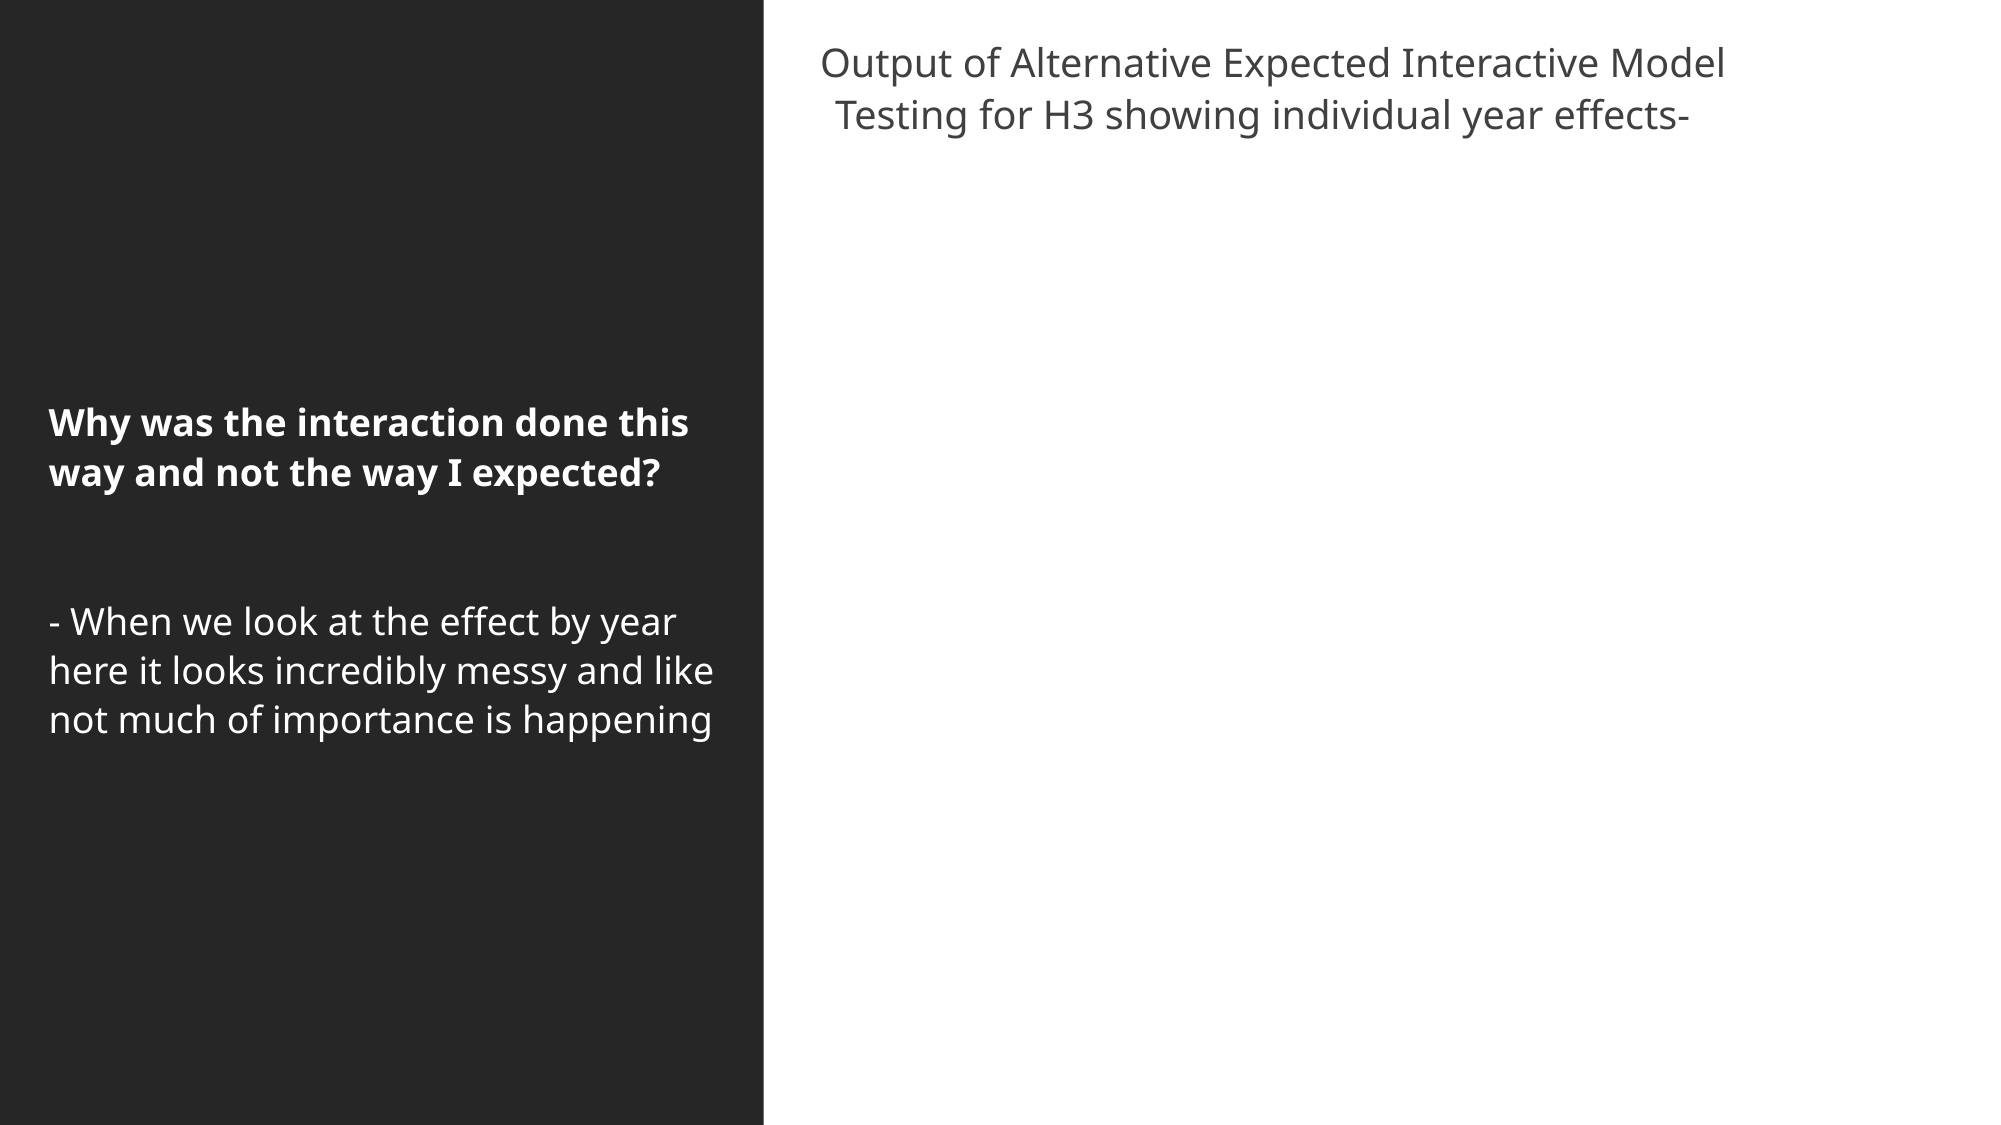

Output of Alternative Expected Interactive Model Testing for H3 showing individual year effects-
# Why was the interaction done this way and not the way I expected?
- When we look at the effect by year here it looks incredibly messy and like not much of importance is happening